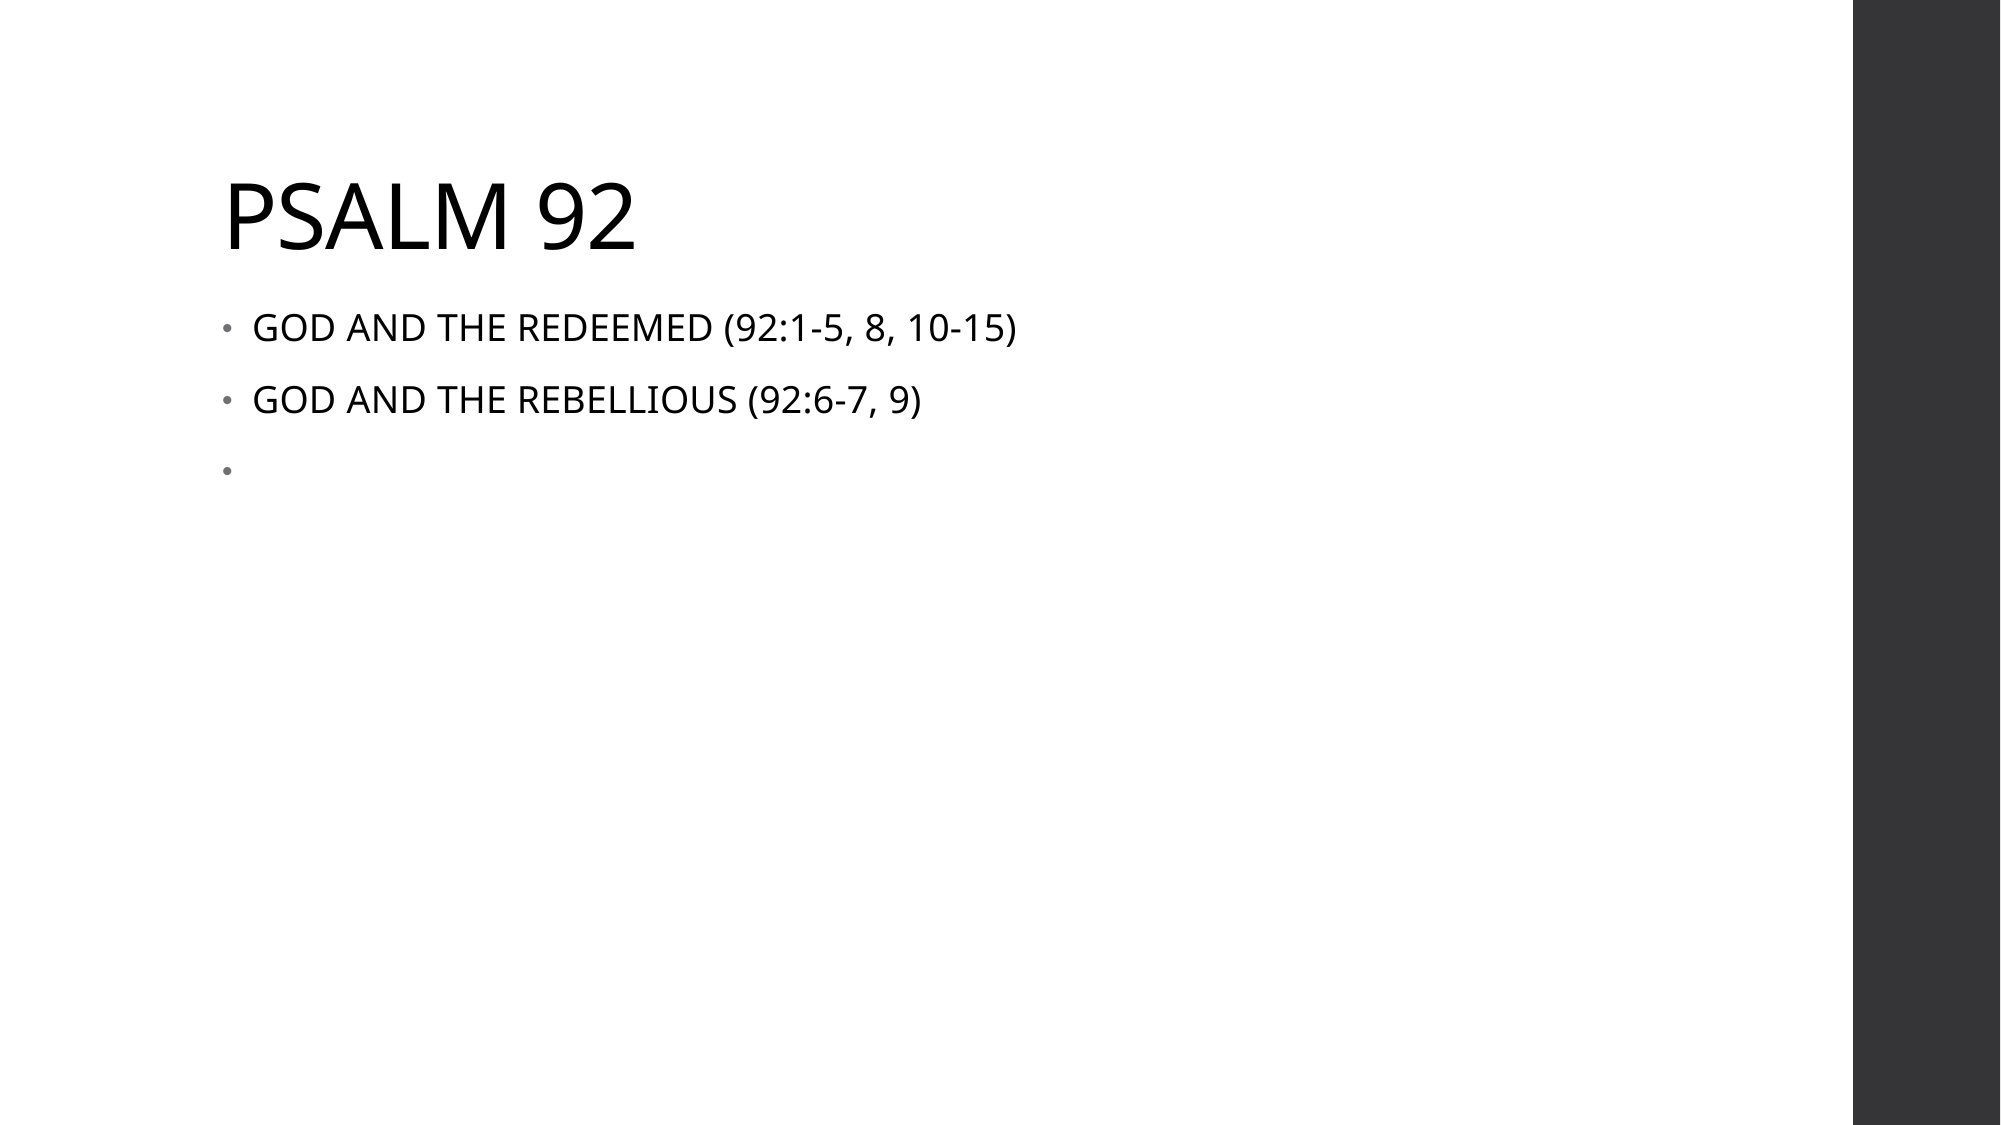

# PSALM 92
GOD AND THE REDEEMED (92:1-5, 8, 10-15)
GOD AND THE REBELLIOUS (92:6-7, 9)